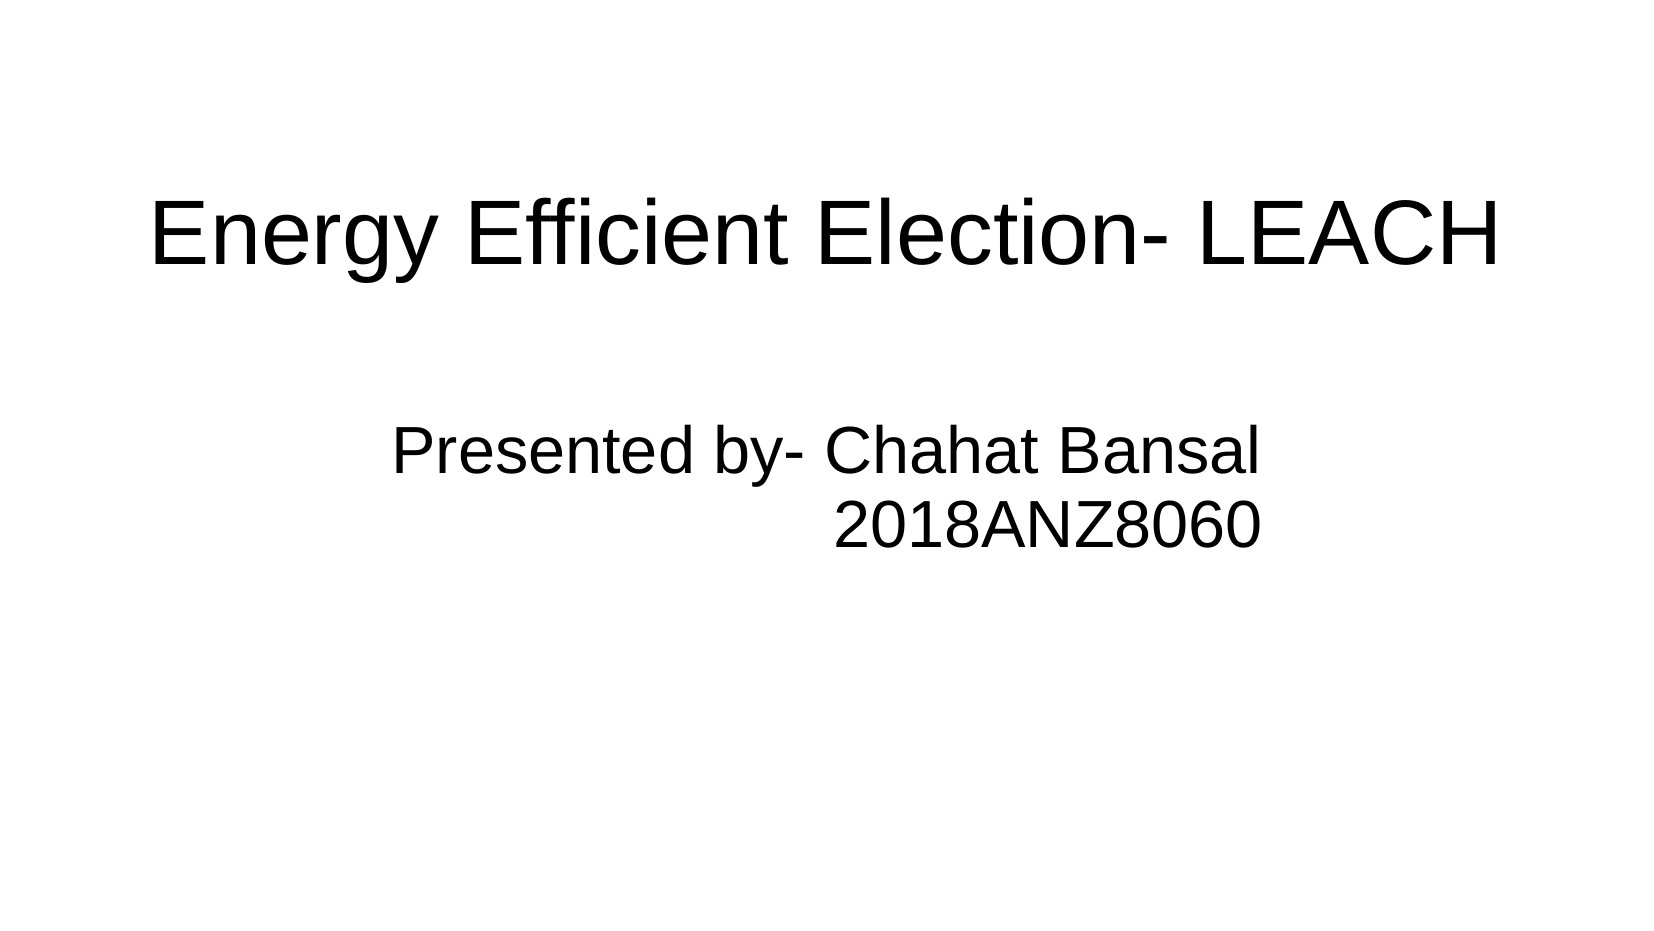

# Energy Efficient Election- LEACH
Presented by- Chahat Bansal
						2018ANZ8060